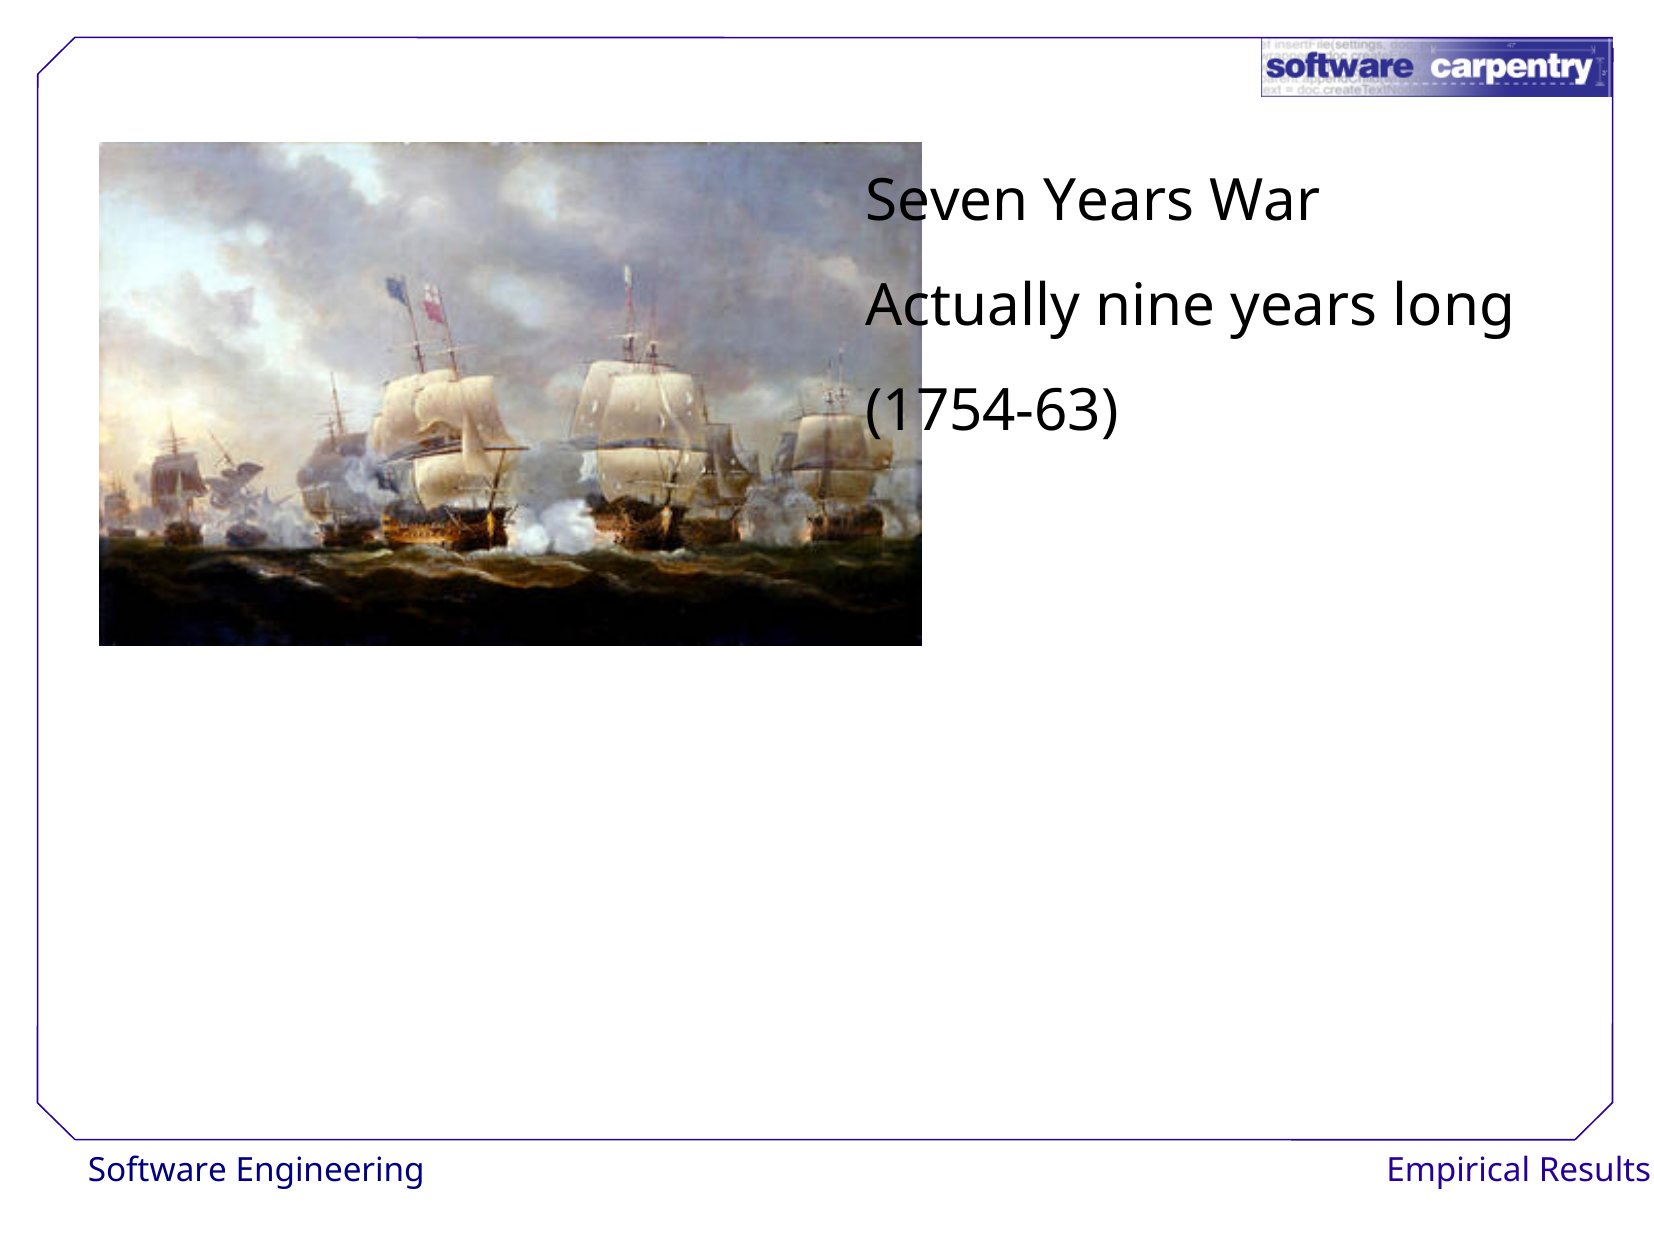

Seven Years War
Actually nine years long
(1754-63)